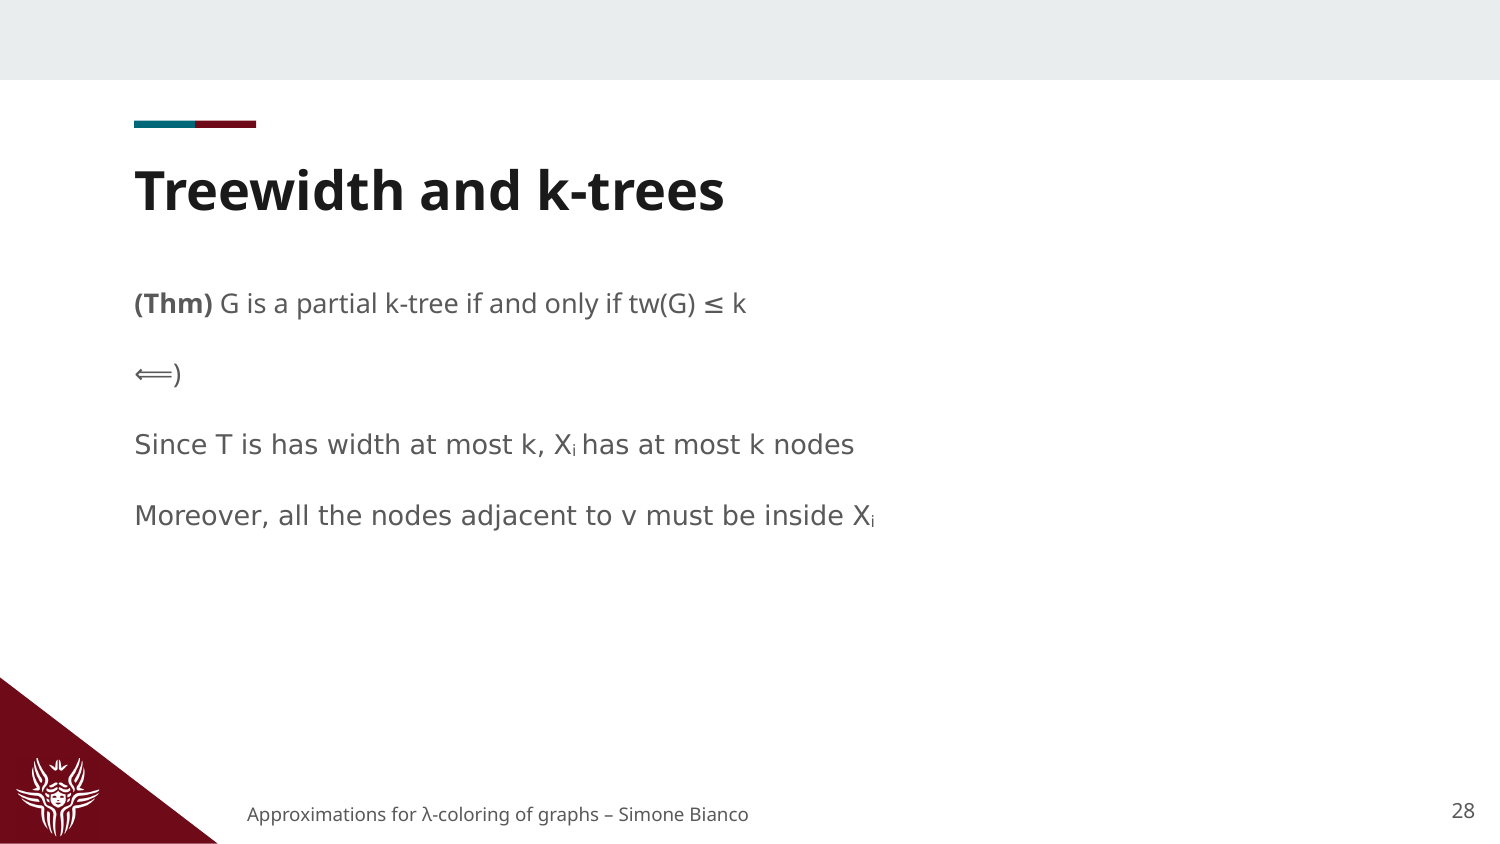

# Treewidth and k-trees
(Thm) G is a partial k-tree if and only if tw(G) ≤ k
⟸)
Since T is has width at most k, Xi has at most k nodes
Moreover, all the nodes adjacent to v must be inside Xi
Approximations for λ-coloring of graphs – Simone Bianco